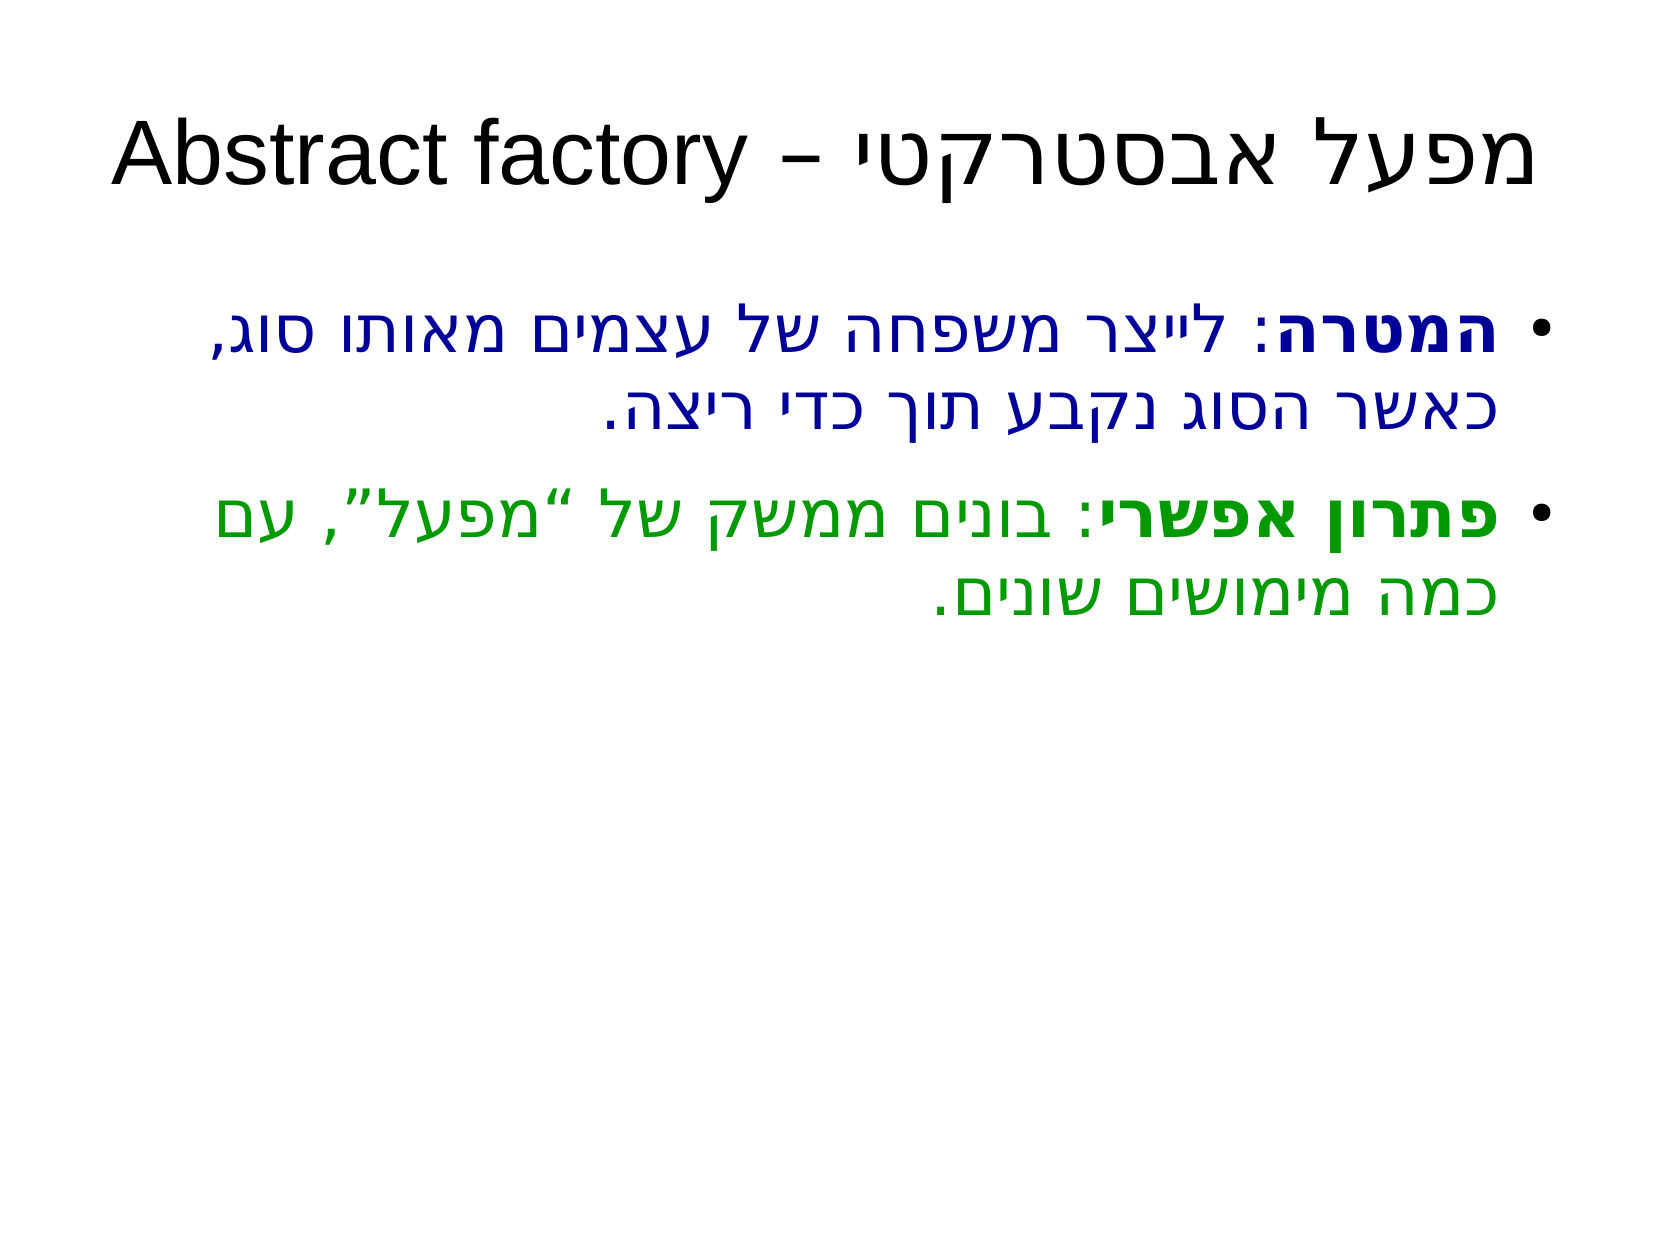

# מפעל אבסטרקטי – Abstract factory
המטרה: לייצר משפחה של עצמים מאותו סוג, כאשר הסוג נקבע תוך כדי ריצה.
פתרון אפשרי: בונים ממשק של “מפעל”, עם כמה מימושים שונים.